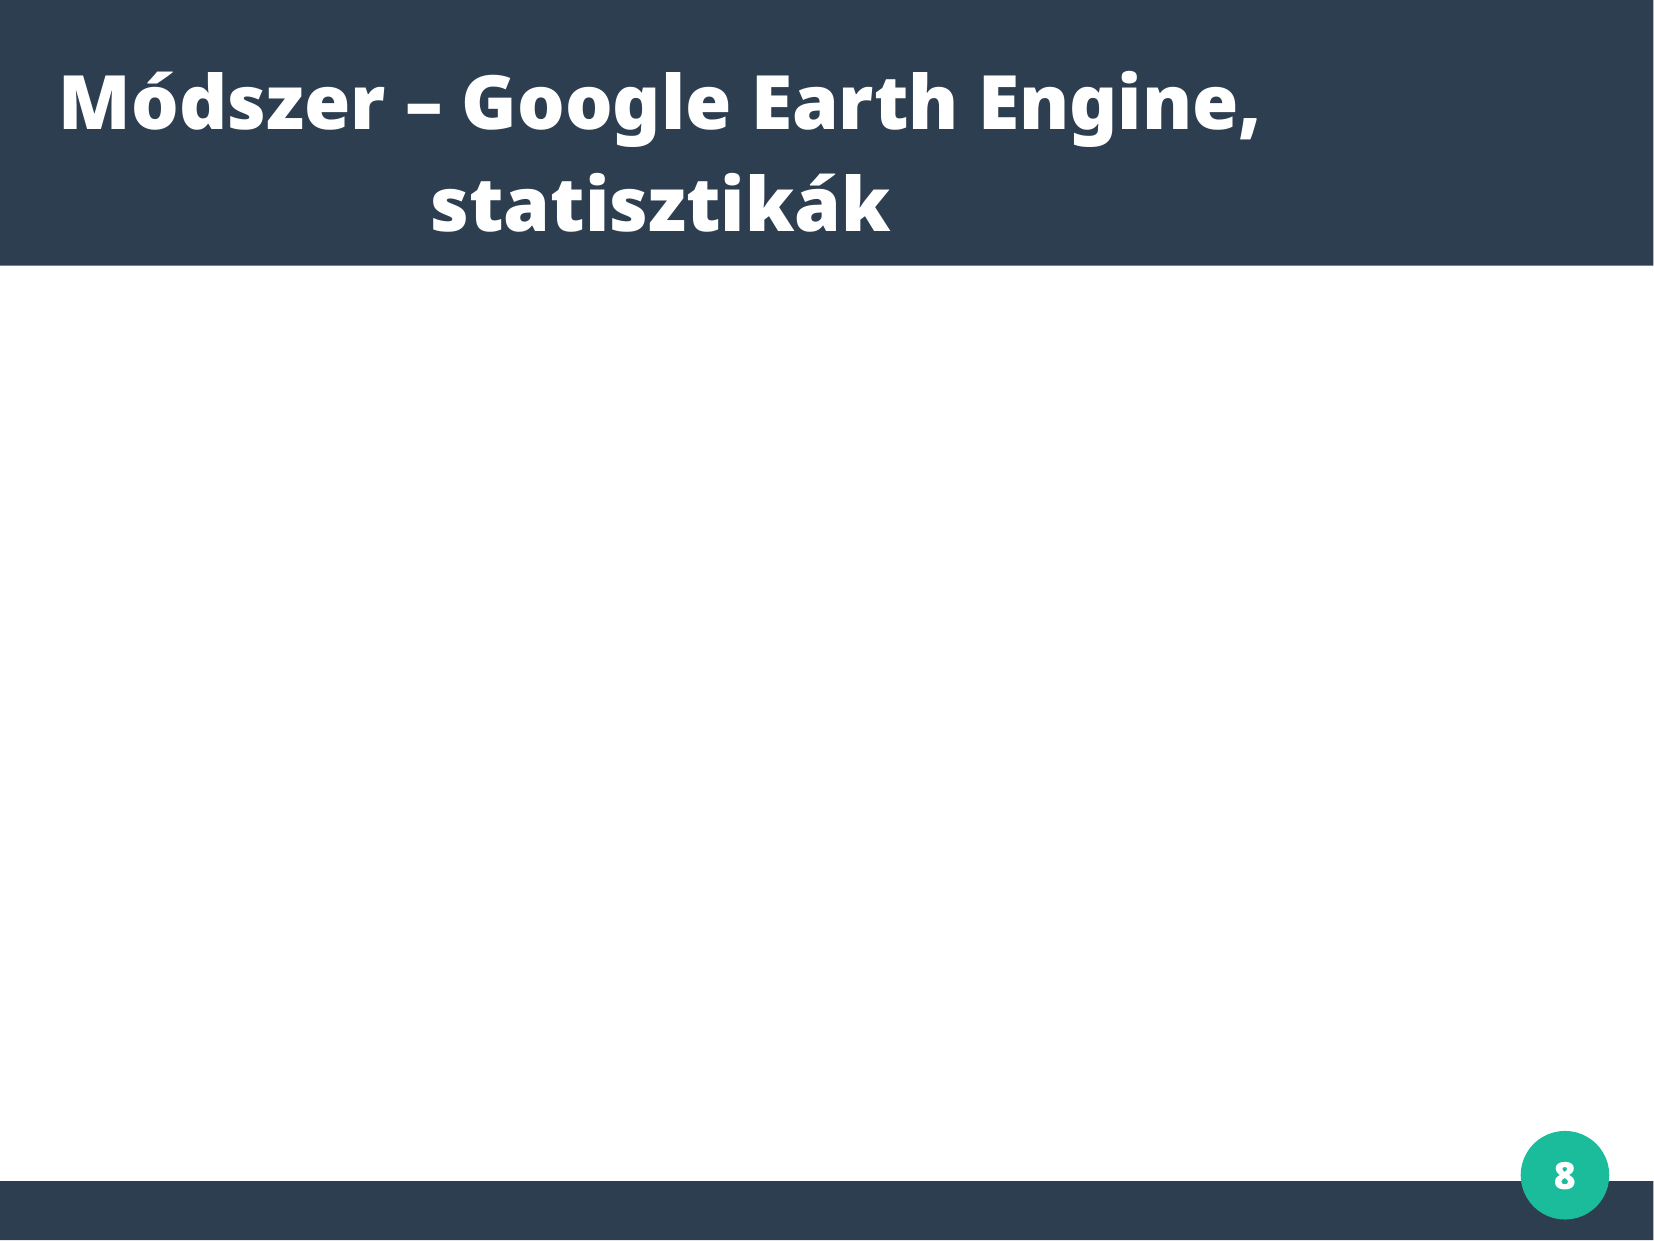

# Módszer – Google Earth Engine, statisztikák
8